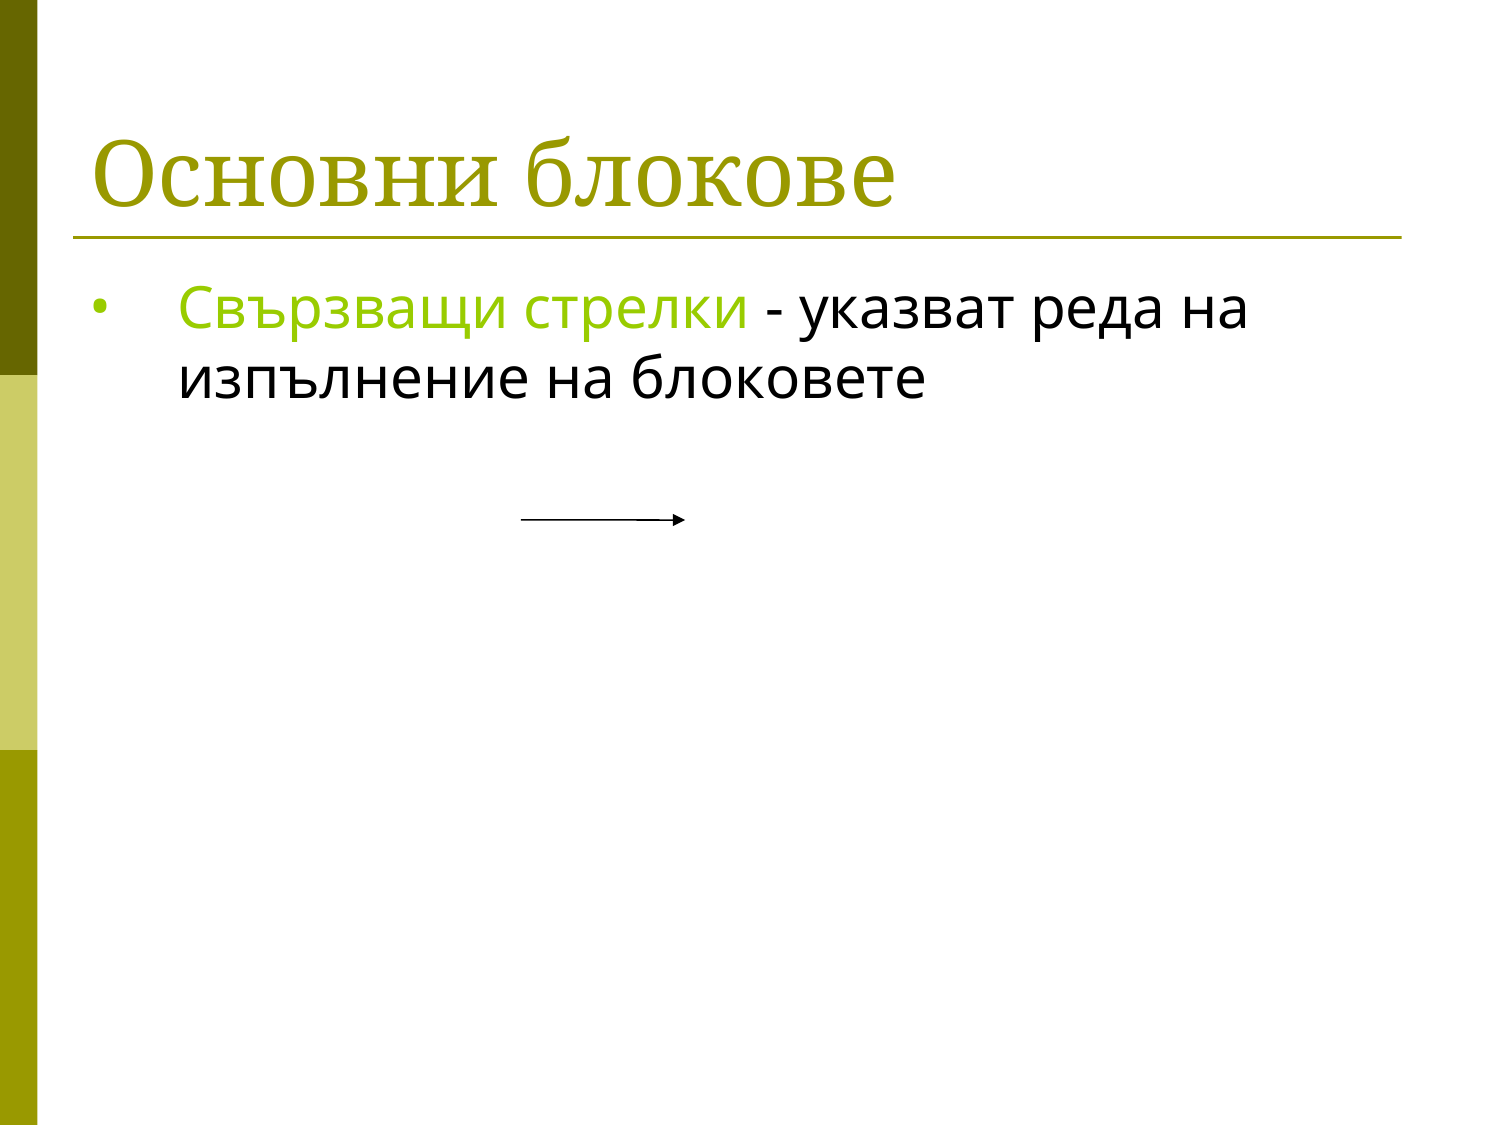

# Основни блокове
Свързващи стрелки - указват реда на изпълнение на блоковете